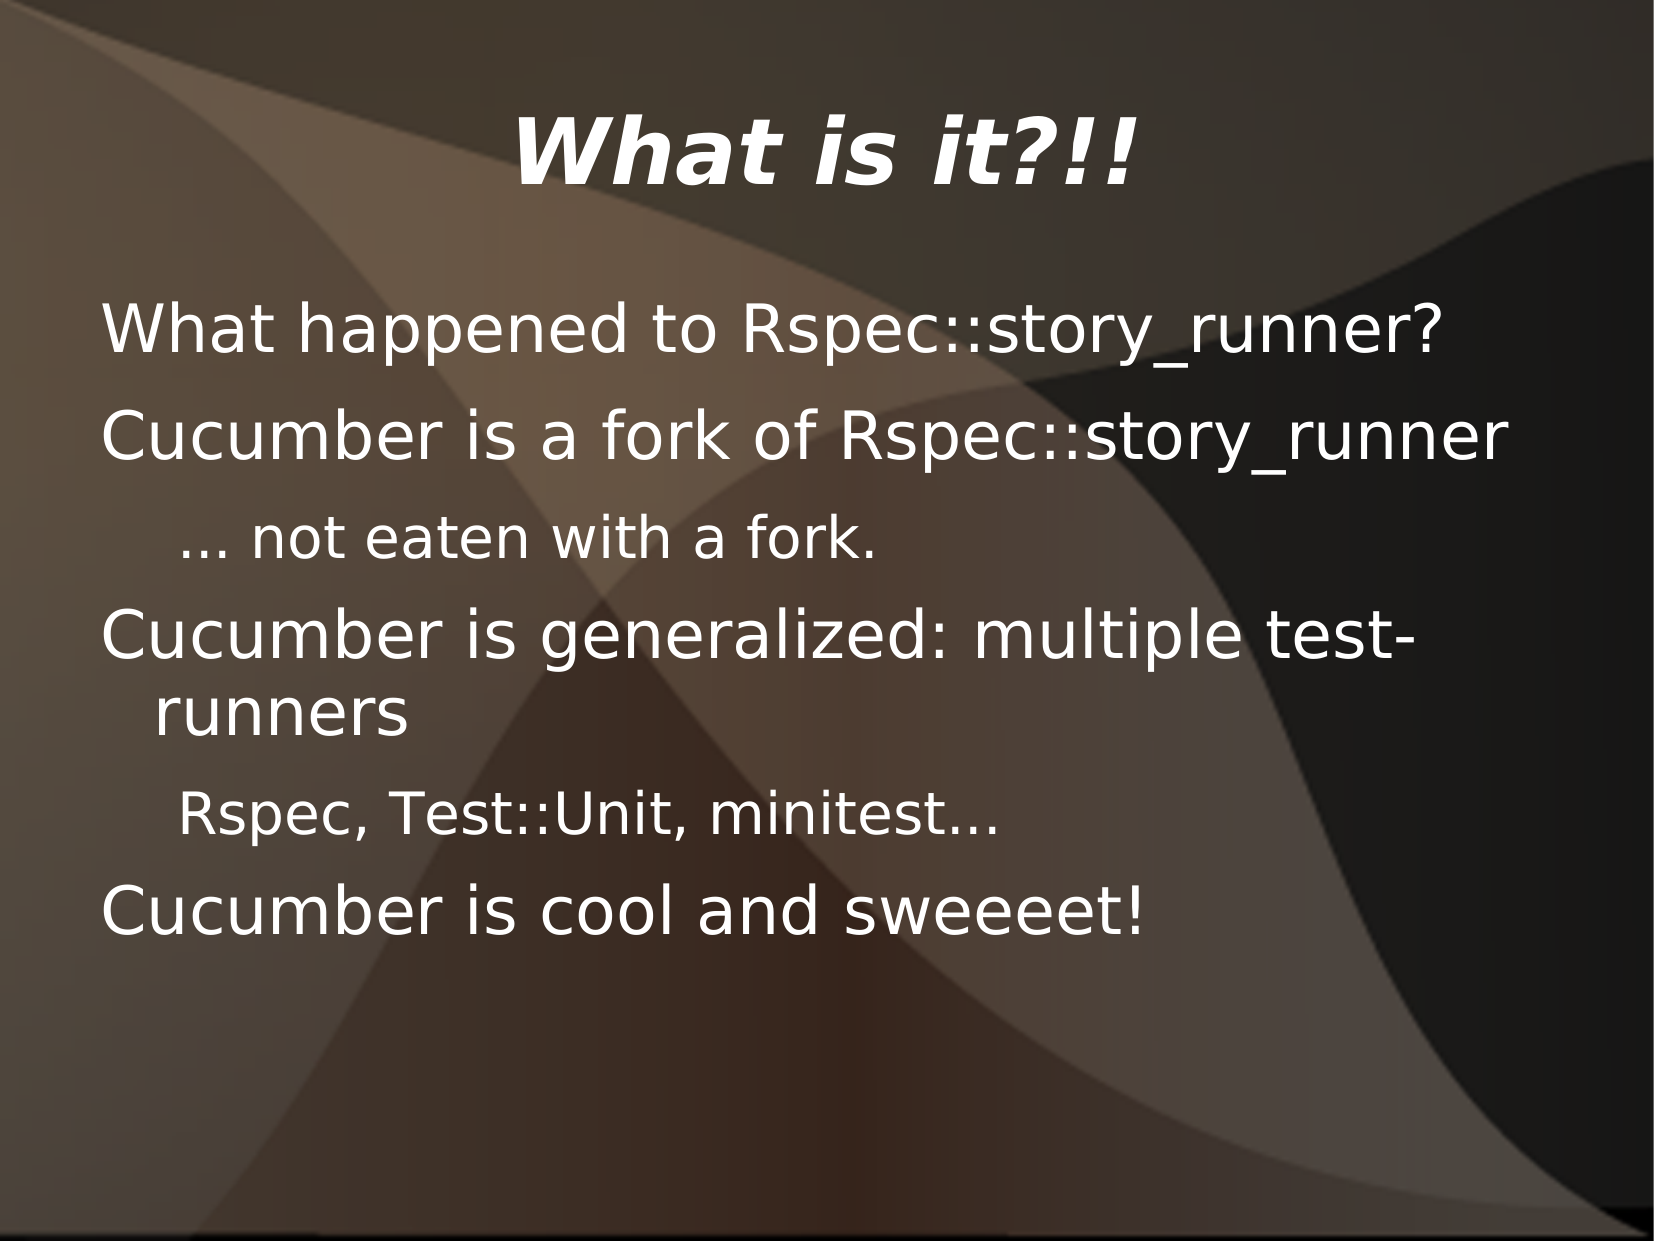

# What is it?!!
What happened to Rspec::story_runner?
Cucumber is a fork of Rspec::story_runner
... not eaten with a fork.
Cucumber is generalized: multiple test-runners
Rspec, Test::Unit, minitest...
Cucumber is cool and sweeeet!